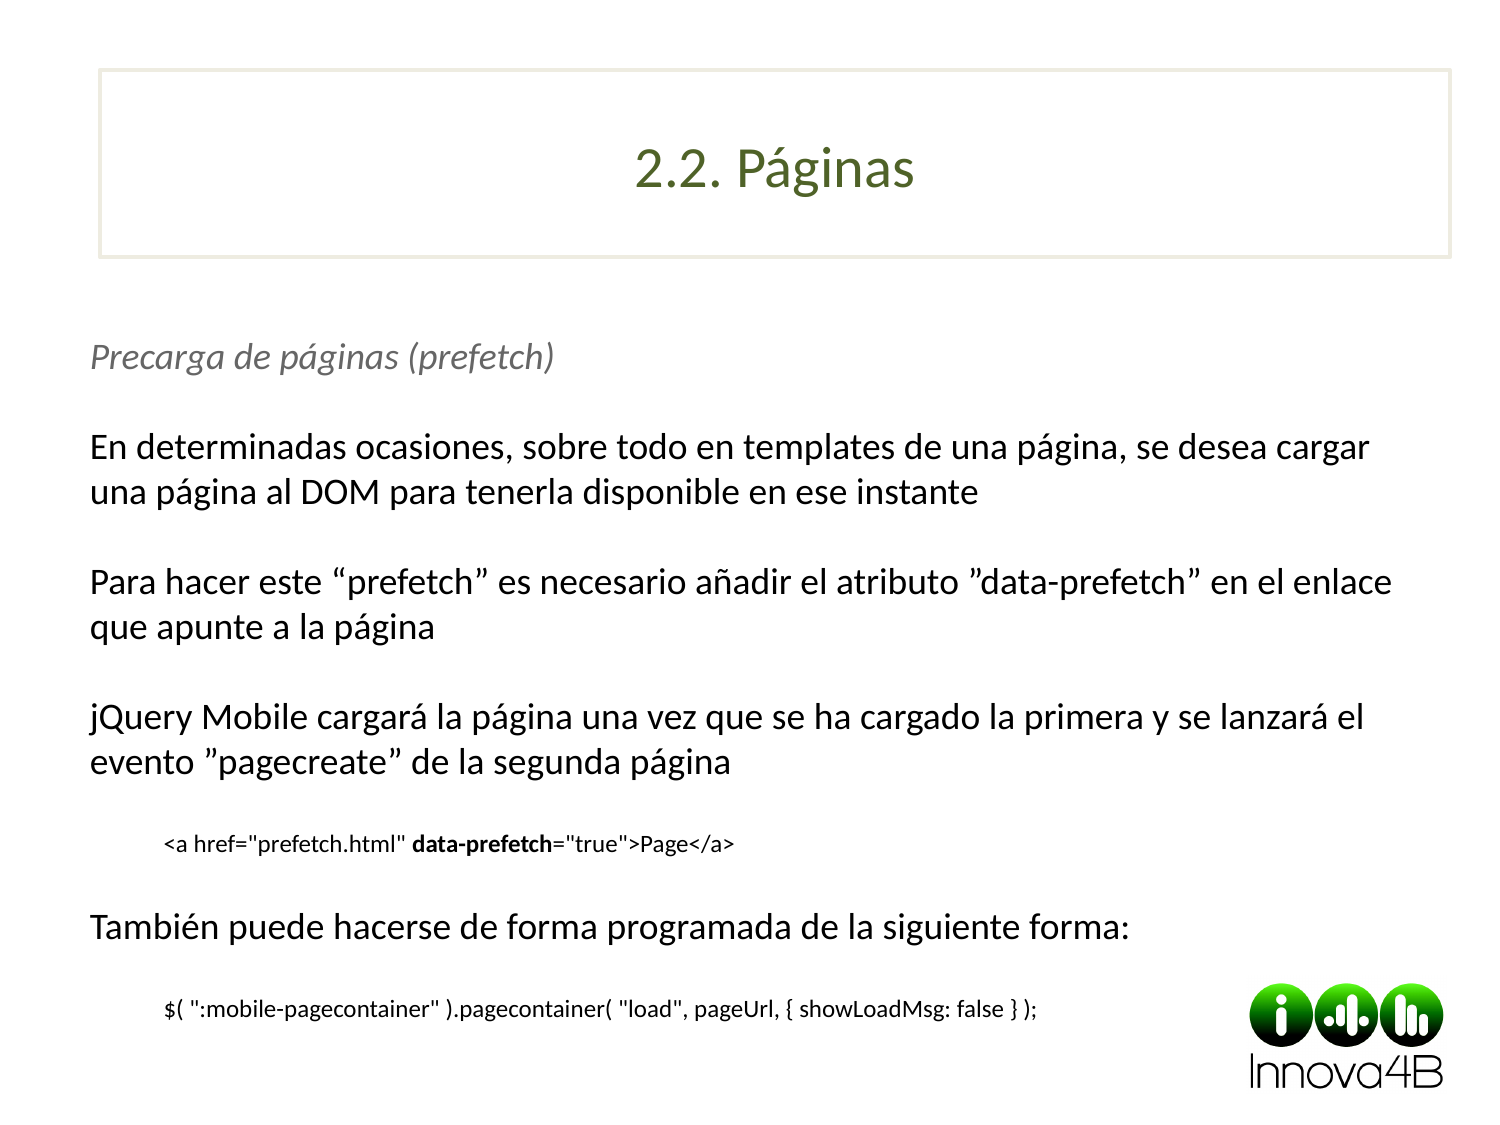

2.2. Páginas
Precarga de páginas (prefetch)
En determinadas ocasiones, sobre todo en templates de una página, se desea cargar una página al DOM para tenerla disponible en ese instante
Para hacer este “prefetch” es necesario añadir el atributo ”data-prefetch” en el enlace que apunte a la página
jQuery Mobile cargará la página una vez que se ha cargado la primera y se lanzará el evento ”pagecreate” de la segunda página
	<a href="prefetch.html" data-prefetch="true">Page</a>
También puede hacerse de forma programada de la siguiente forma:
	$( ":mobile-pagecontainer" ).pagecontainer( "load", pageUrl, { showLoadMsg: false } );